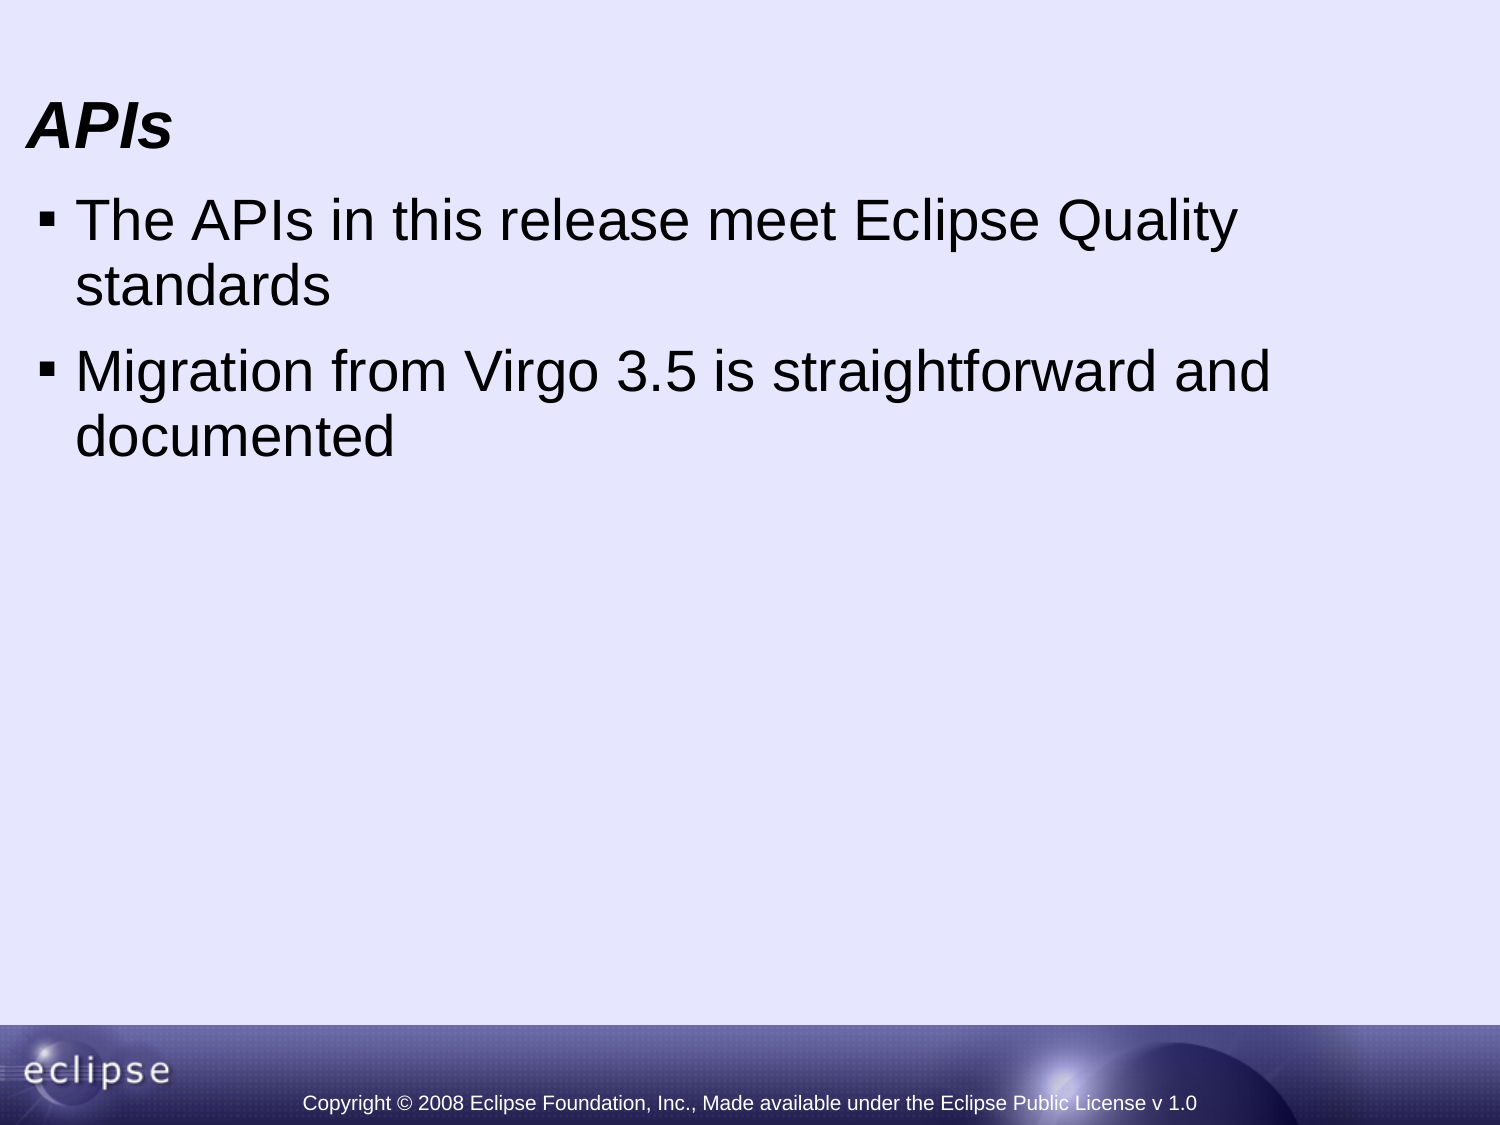

# APIs
The APIs in this release meet Eclipse Quality standards
Migration from Virgo 3.5 is straightforward and documented